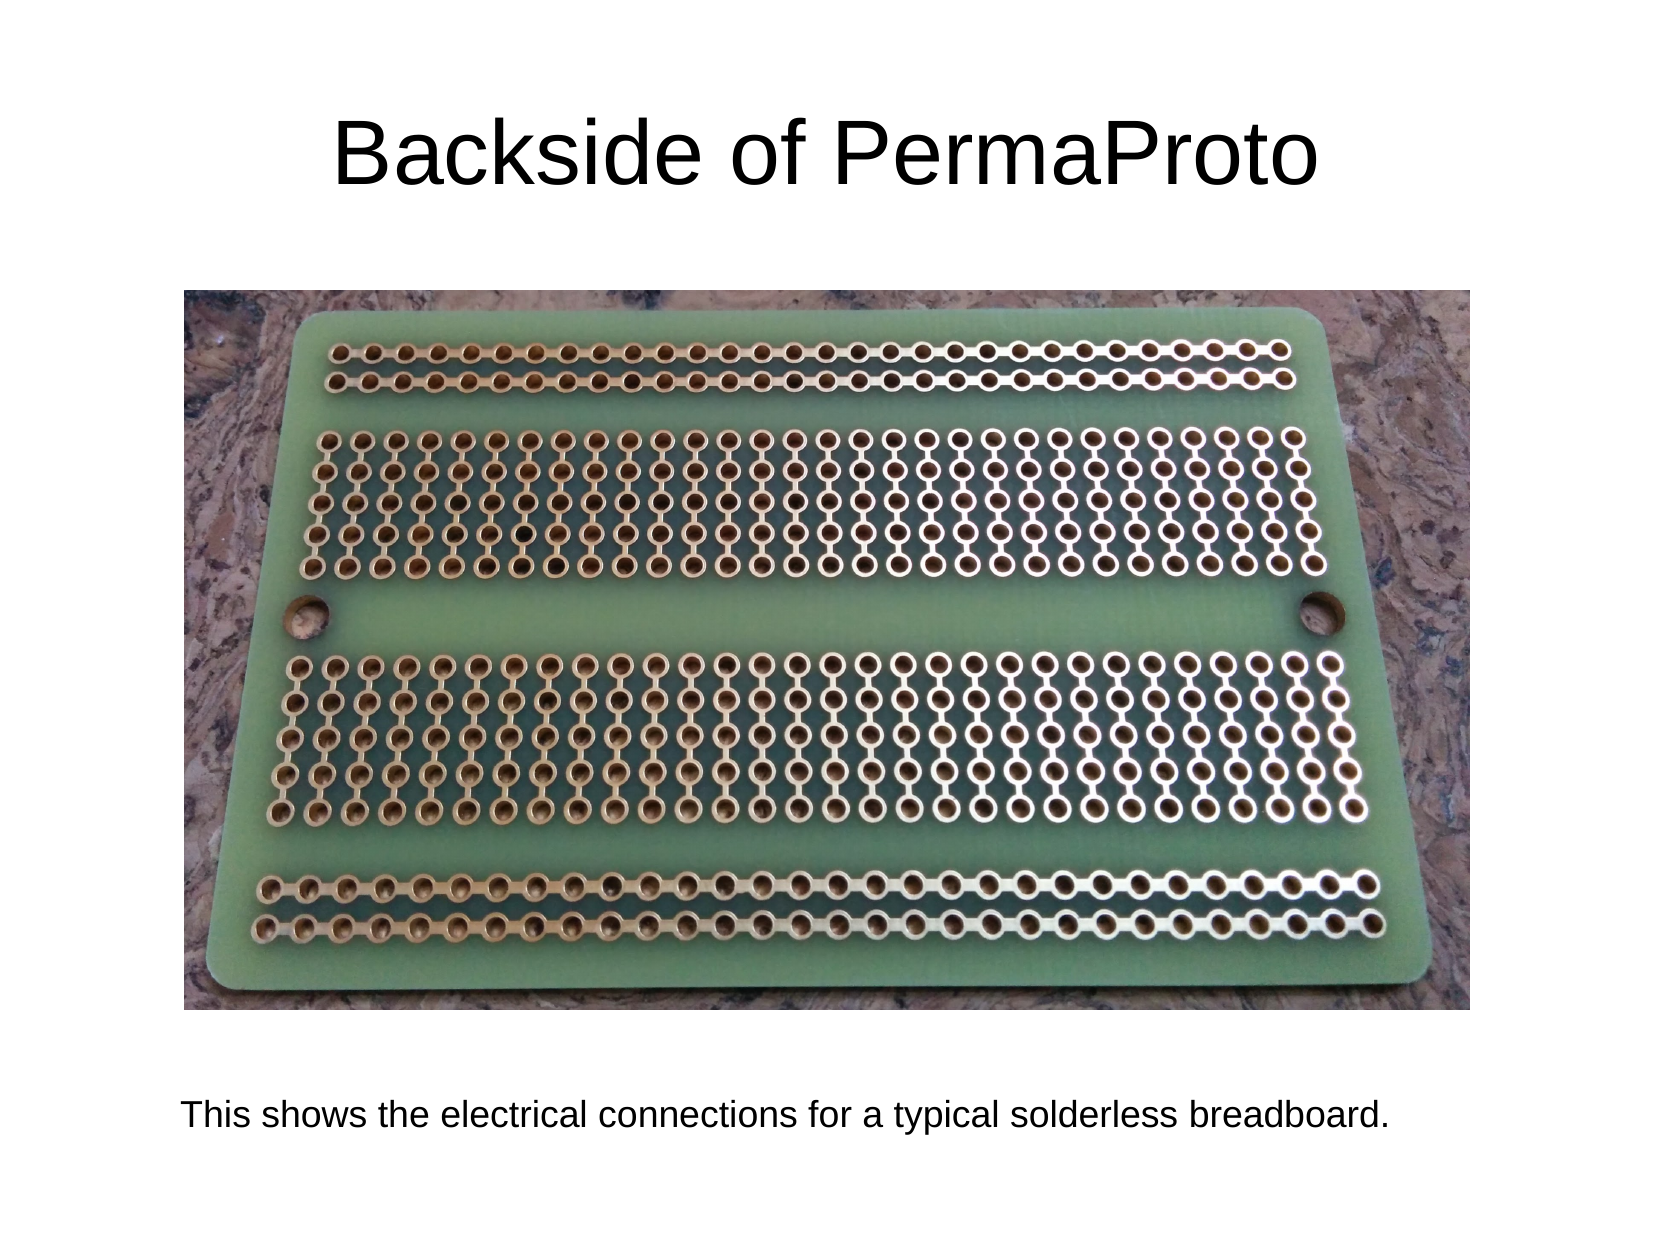

# Backside of PermaProto
This shows the electrical connections for a typical solderless breadboard.